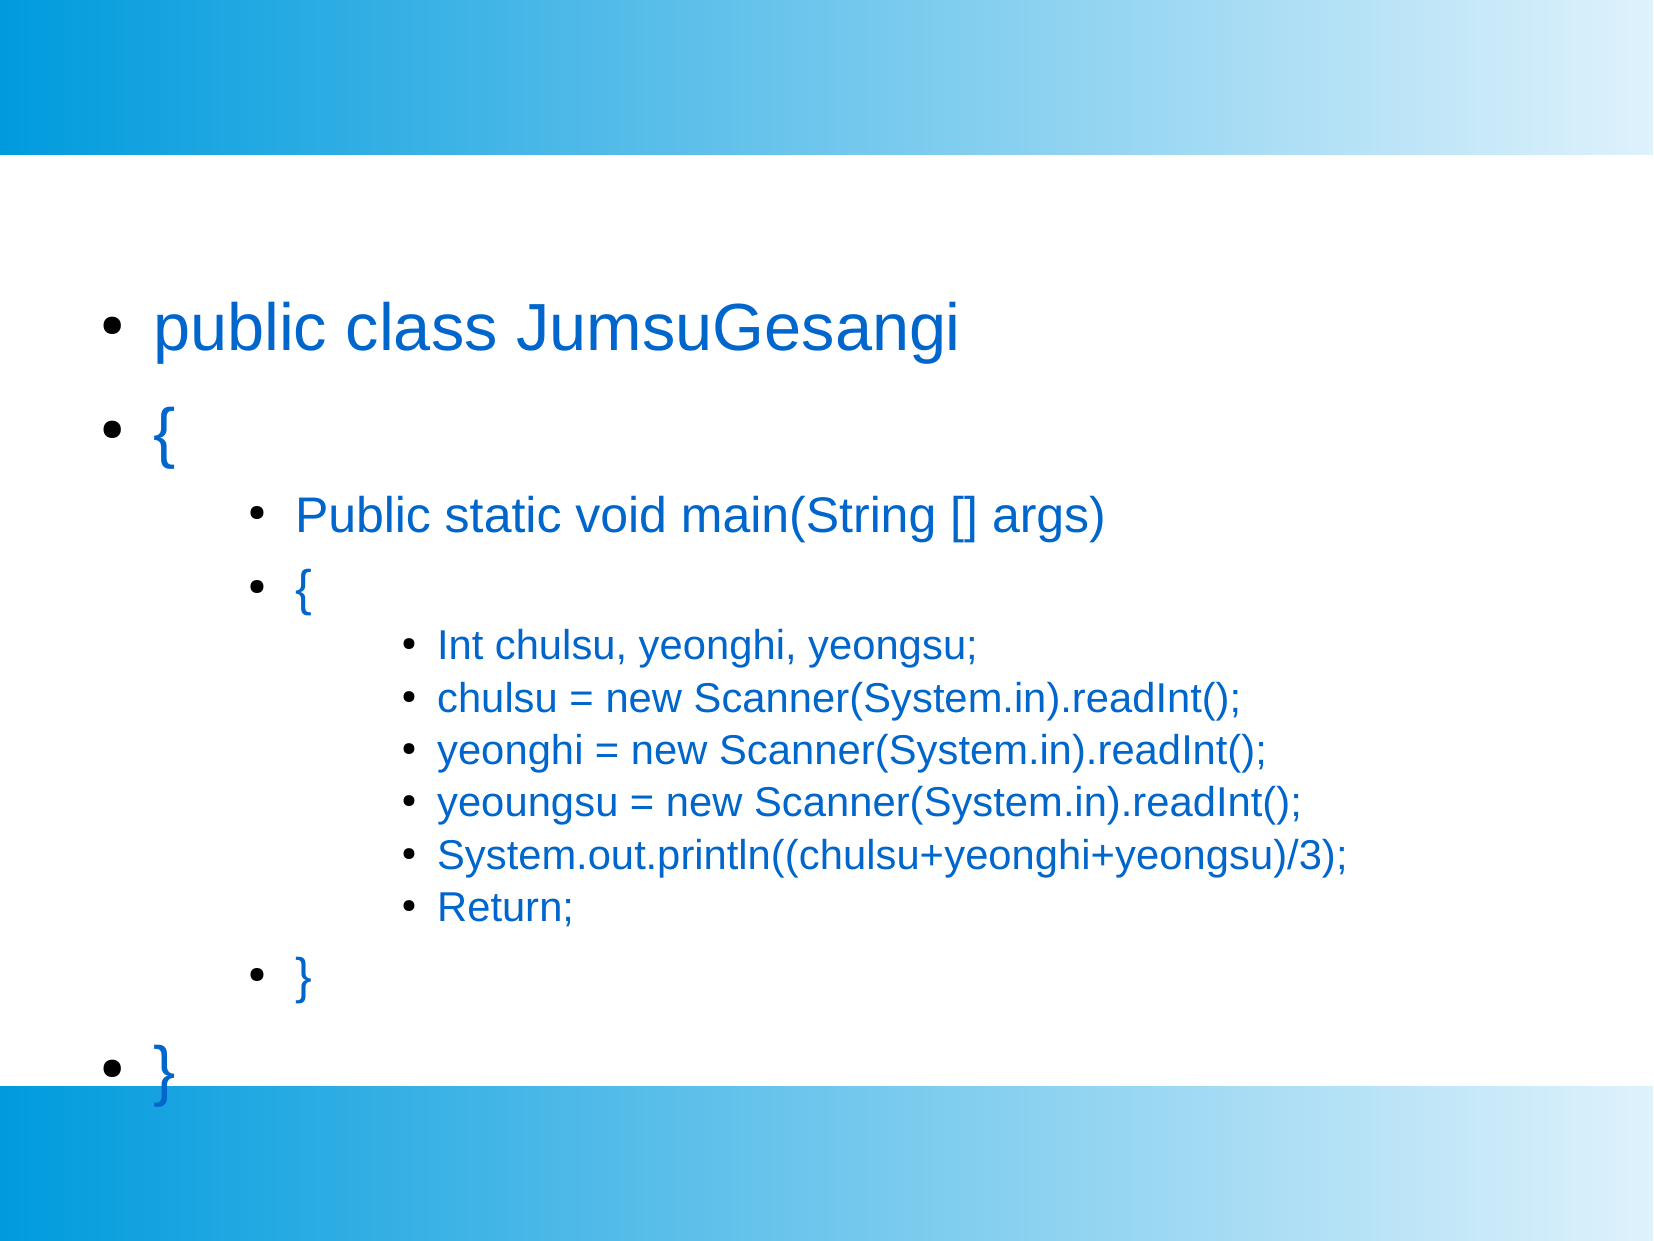

#
public class JumsuGesangi
{
Public static void main(String [] args)
{
Int chulsu, yeonghi, yeongsu;
chulsu = new Scanner(System.in).readInt();
yeonghi = new Scanner(System.in).readInt();
yeoungsu = new Scanner(System.in).readInt();
System.out.println((chulsu+yeonghi+yeongsu)/3);
Return;
}
}